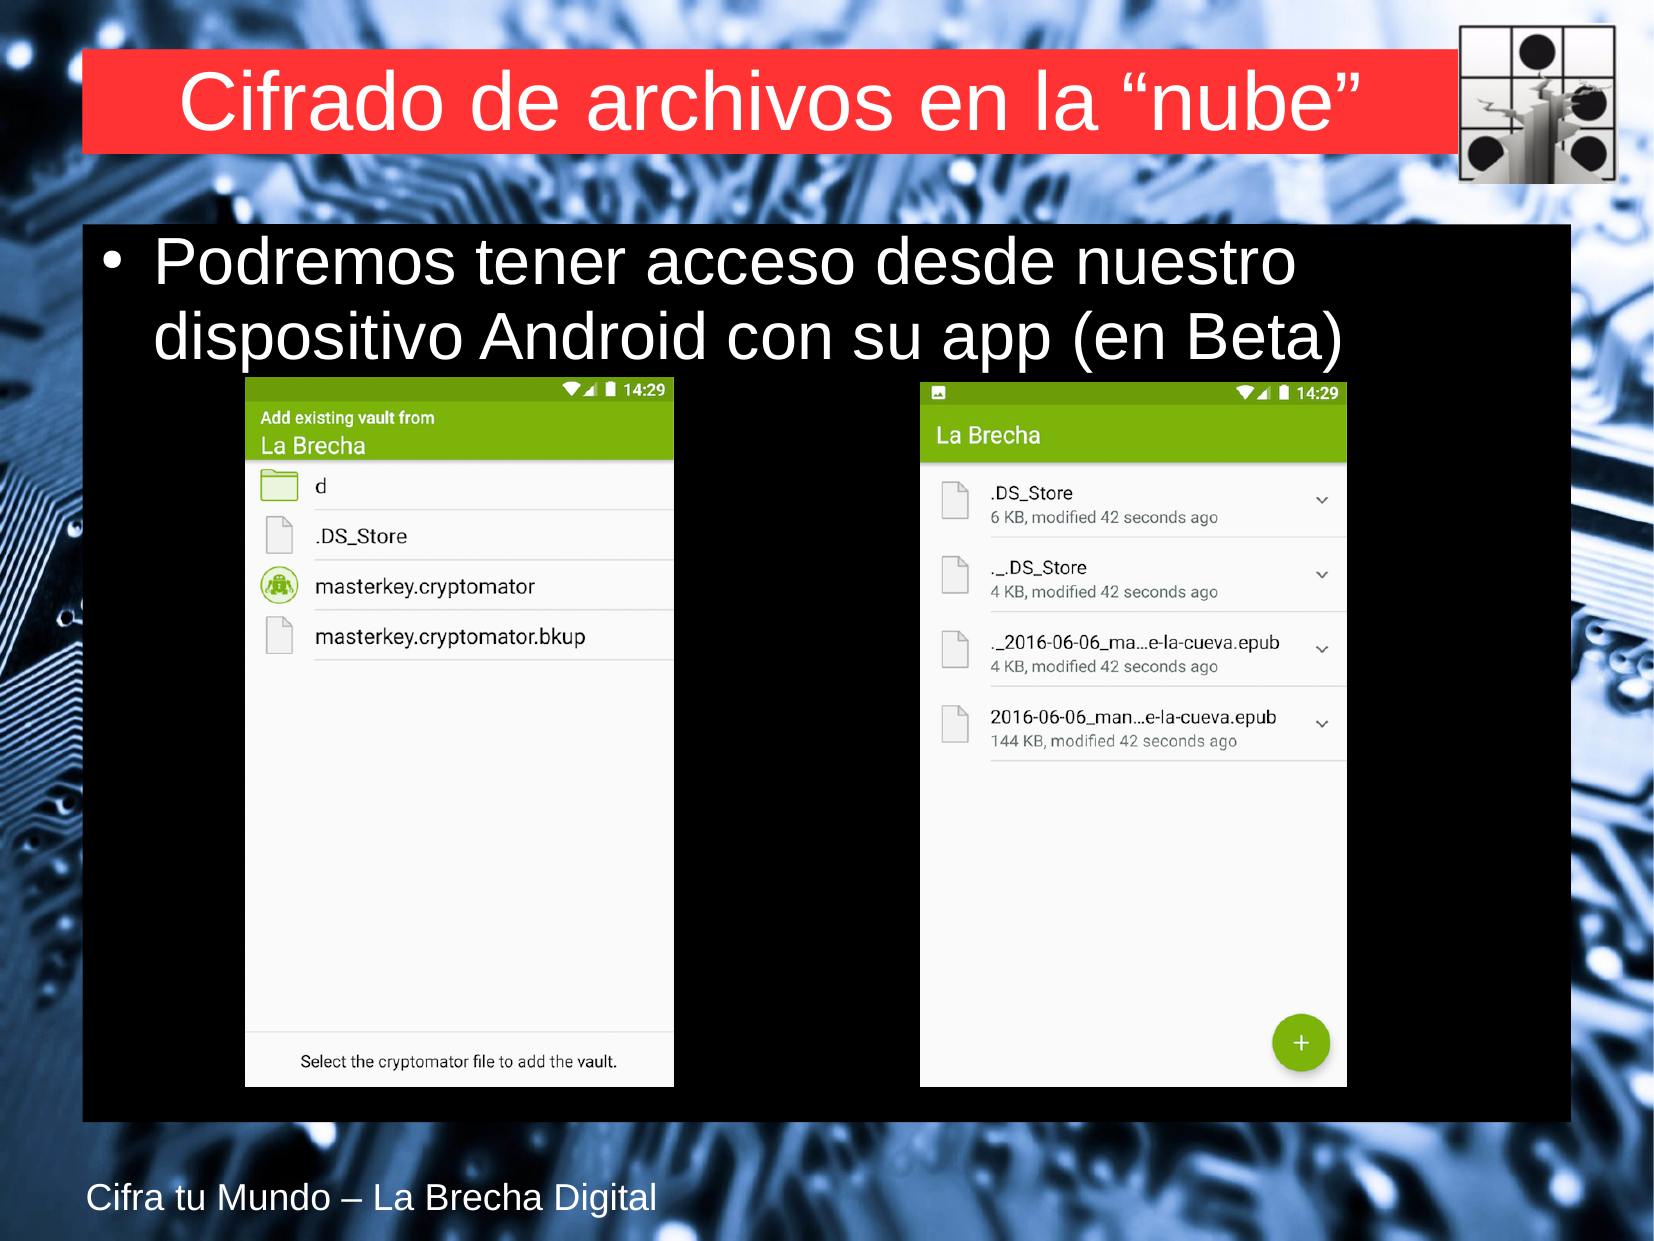

# Cifrando archivos en la “nube”
Tráfico de datos seguro con Tor y/o VPN
Cifrado de archivos en la “nube”
Podremos tener acceso desde nuestro dispositivo Android con su app (en Beta)
Cifra tu Mundo – La Brecha Digital